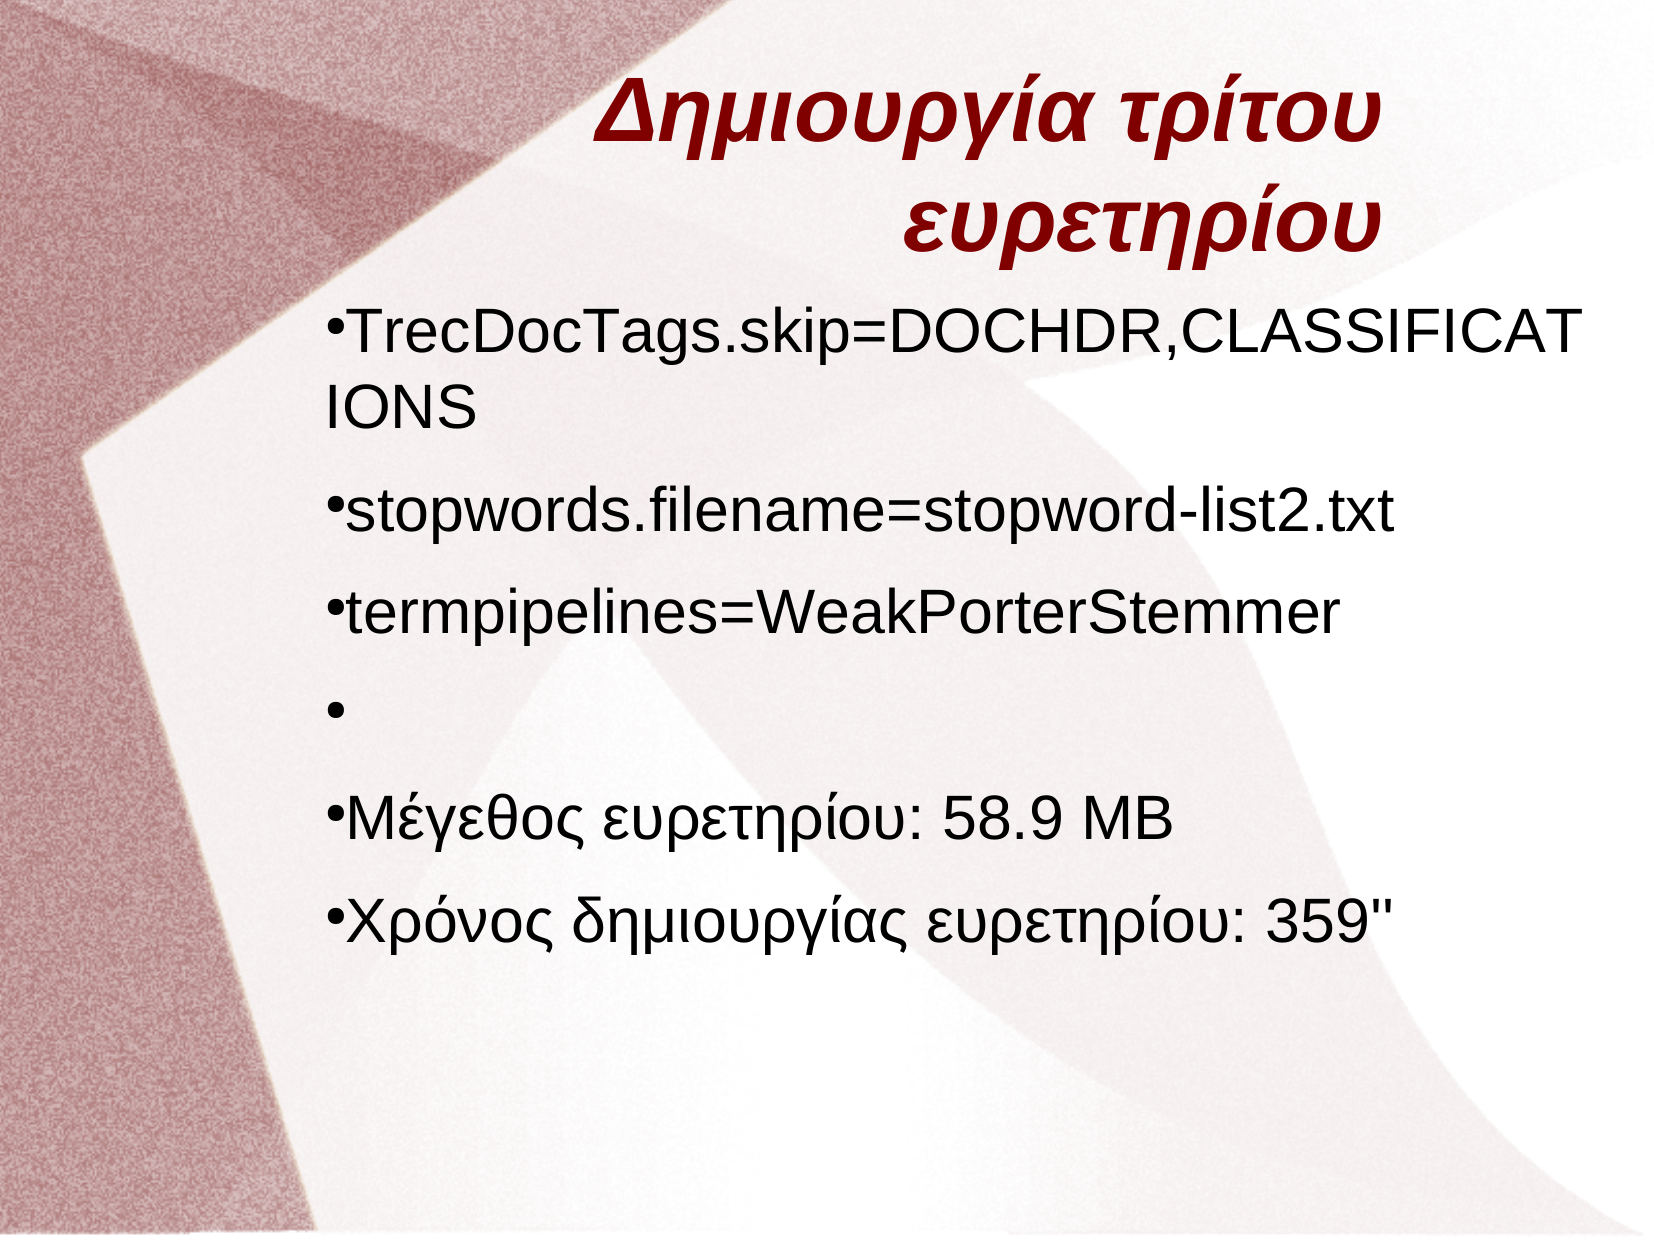

# Δημιουργία τρίτου ευρετηρίου
TrecDocTags.skip=DOCHDR,CLASSIFICATIONS
stopwords.filename=stopword-list2.txt
termpipelines=WeakPorterStemmer
Μέγεθος ευρετηρίου: 58.9 MB
Χρόνος δημιουργίας ευρετηρίου: 359''